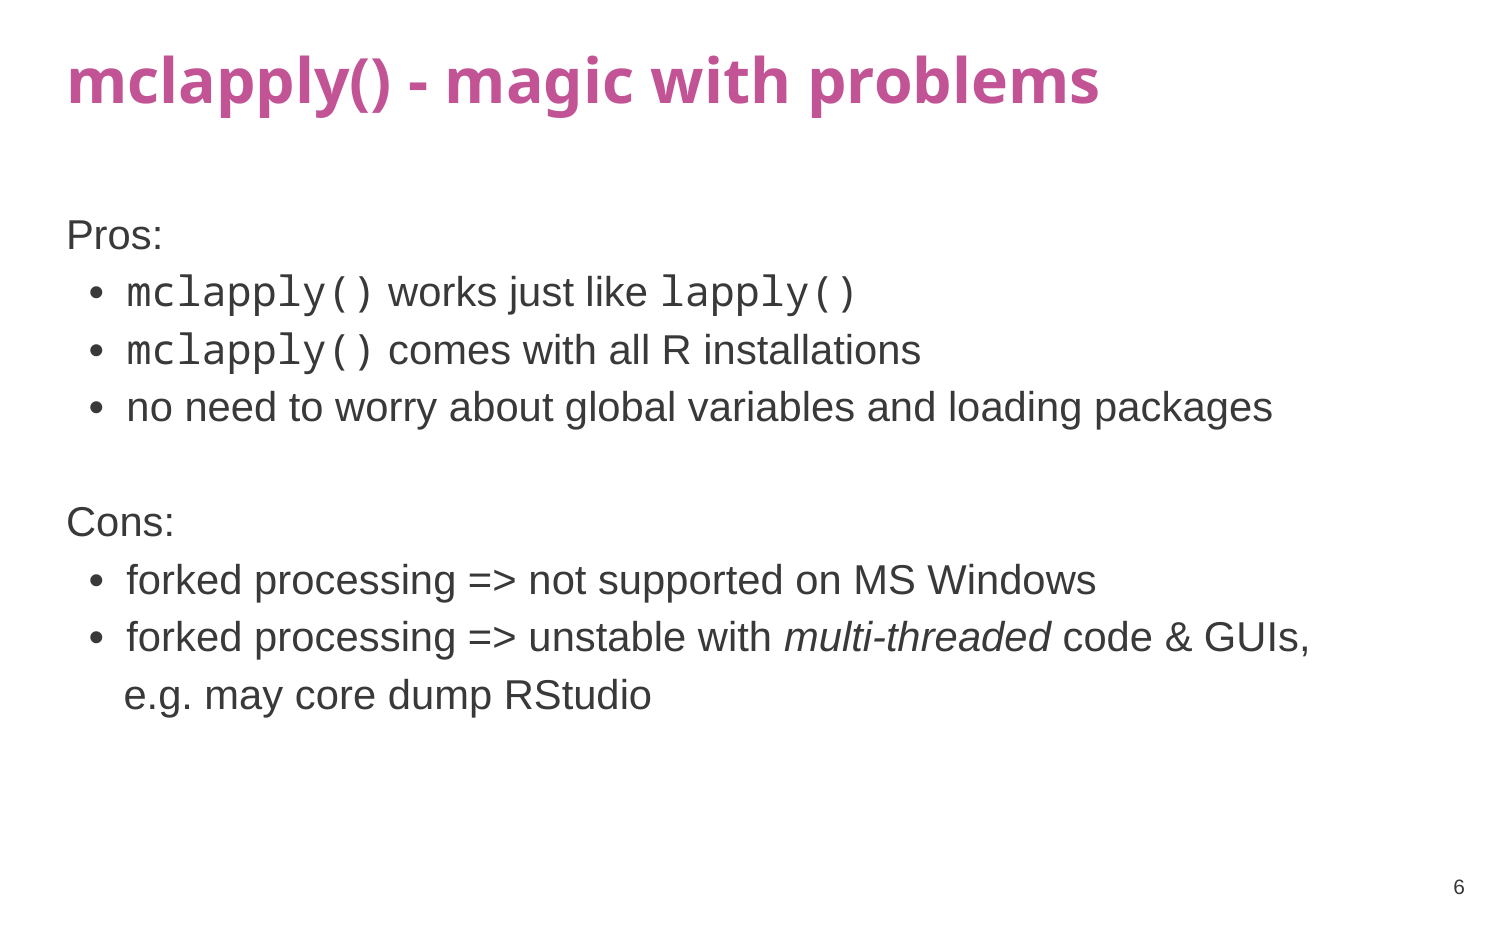

# mclapply() - magic with problems
Pros:
 • mclapply() works just like lapply()
 • mclapply() comes with all R installations
 • no need to worry about global variables and loading packages
Cons:
 • forked processing => not supported on MS Windows
 • forked processing => unstable with multi-threaded code & GUIs,
 e.g. may core dump RStudio